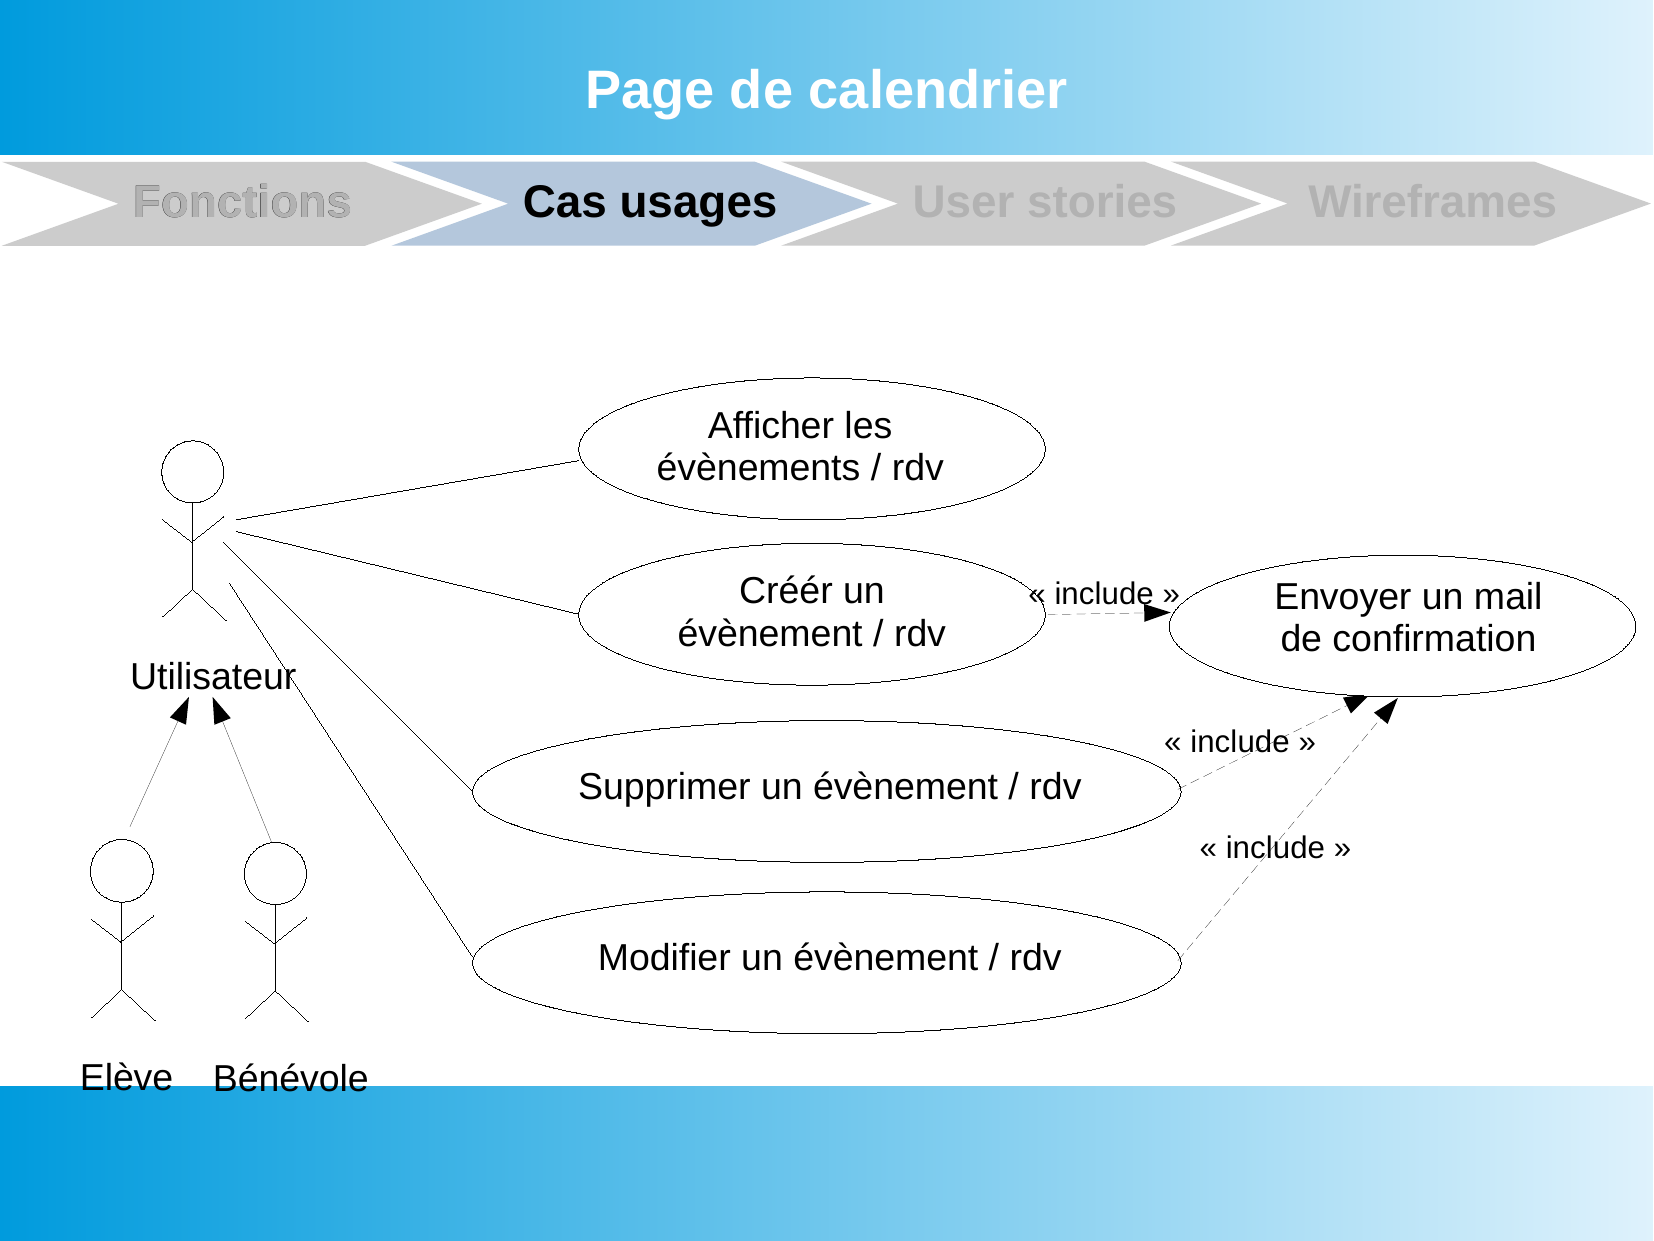

# Page de calendrier
Fonctions
Fonctions
Cas usages
User stories
Wireframes
Afficher les évènements / rdv
Utilisateur
Créér un évènement / rdv
Envoyer un mail
de confirmation
« include »
« include »
Supprimer un évènement / rdv
« include »
Elève
Bénévole
Modifier un évènement / rdv